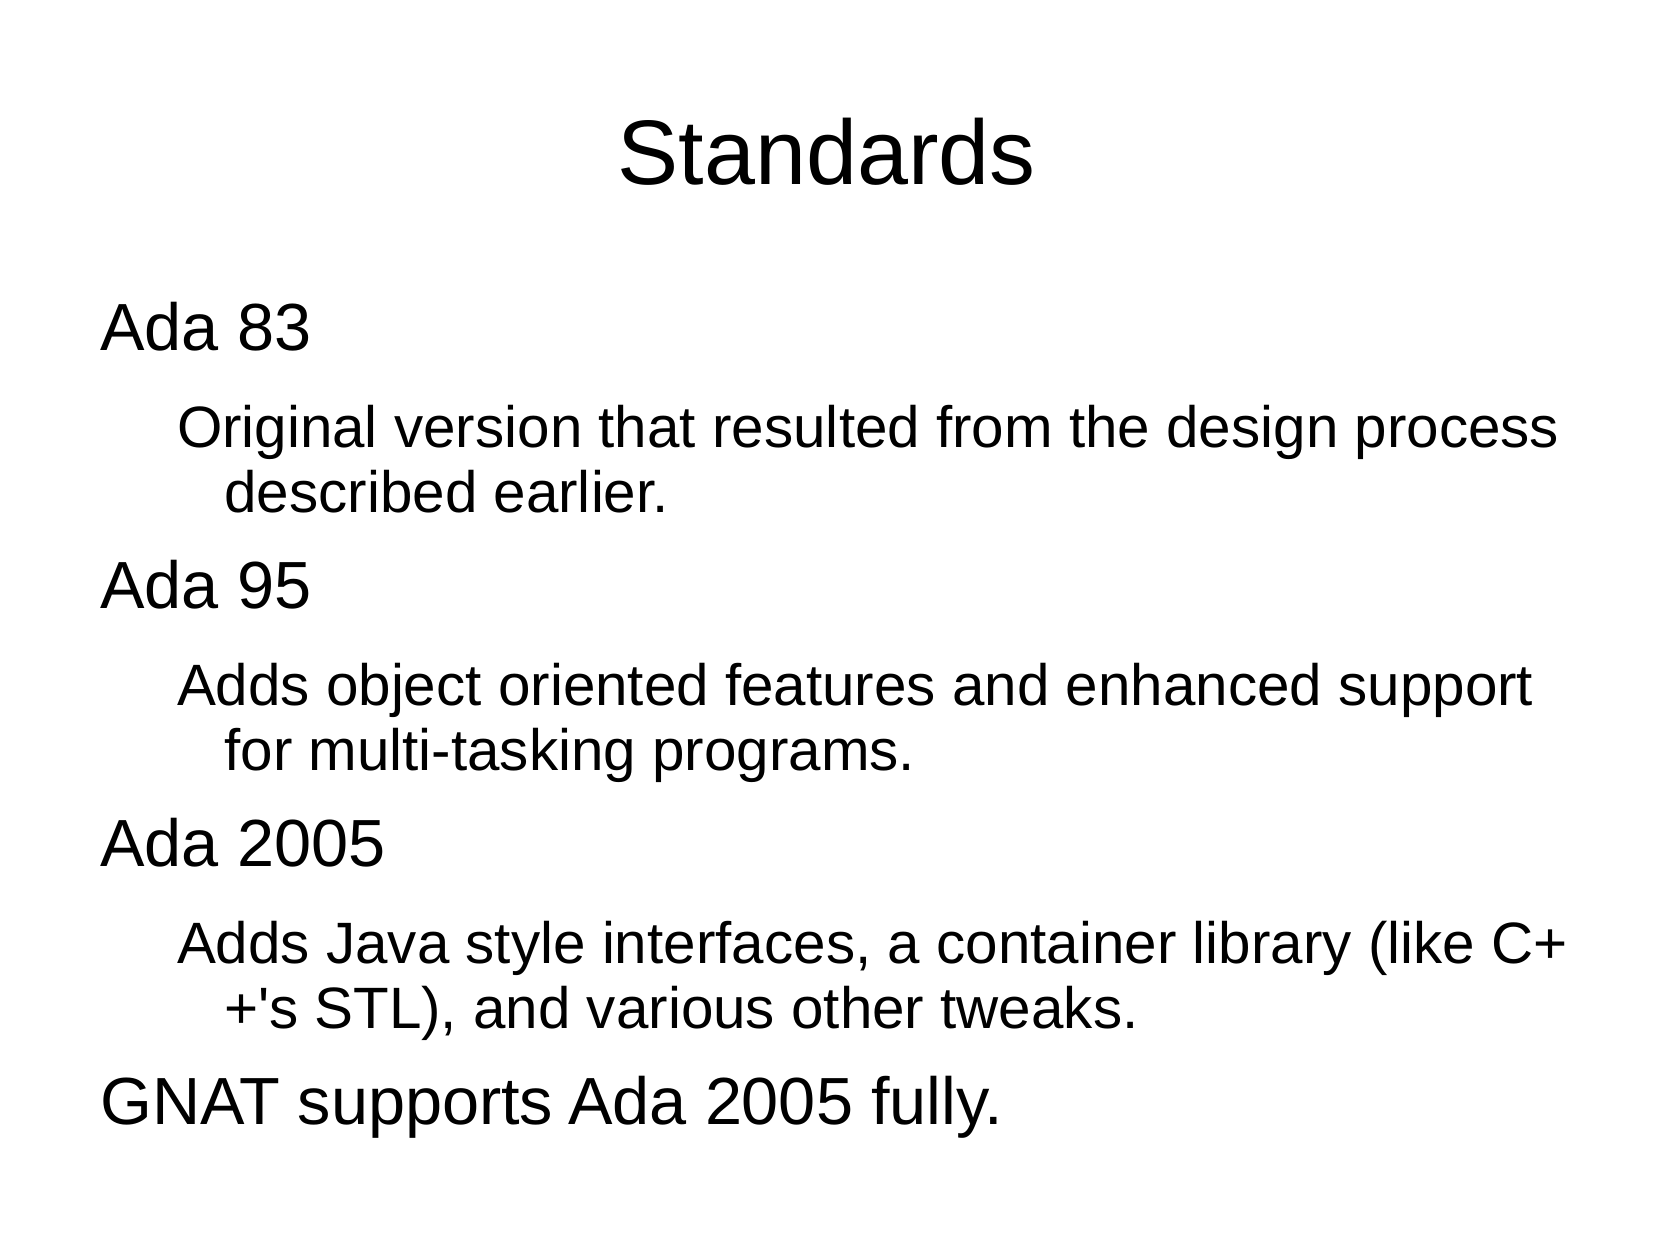

# Standards
Ada 83
Original version that resulted from the design process described earlier.
Ada 95
Adds object oriented features and enhanced support for multi-tasking programs.
Ada 2005
Adds Java style interfaces, a container library (like C++'s STL), and various other tweaks.
GNAT supports Ada 2005 fully.